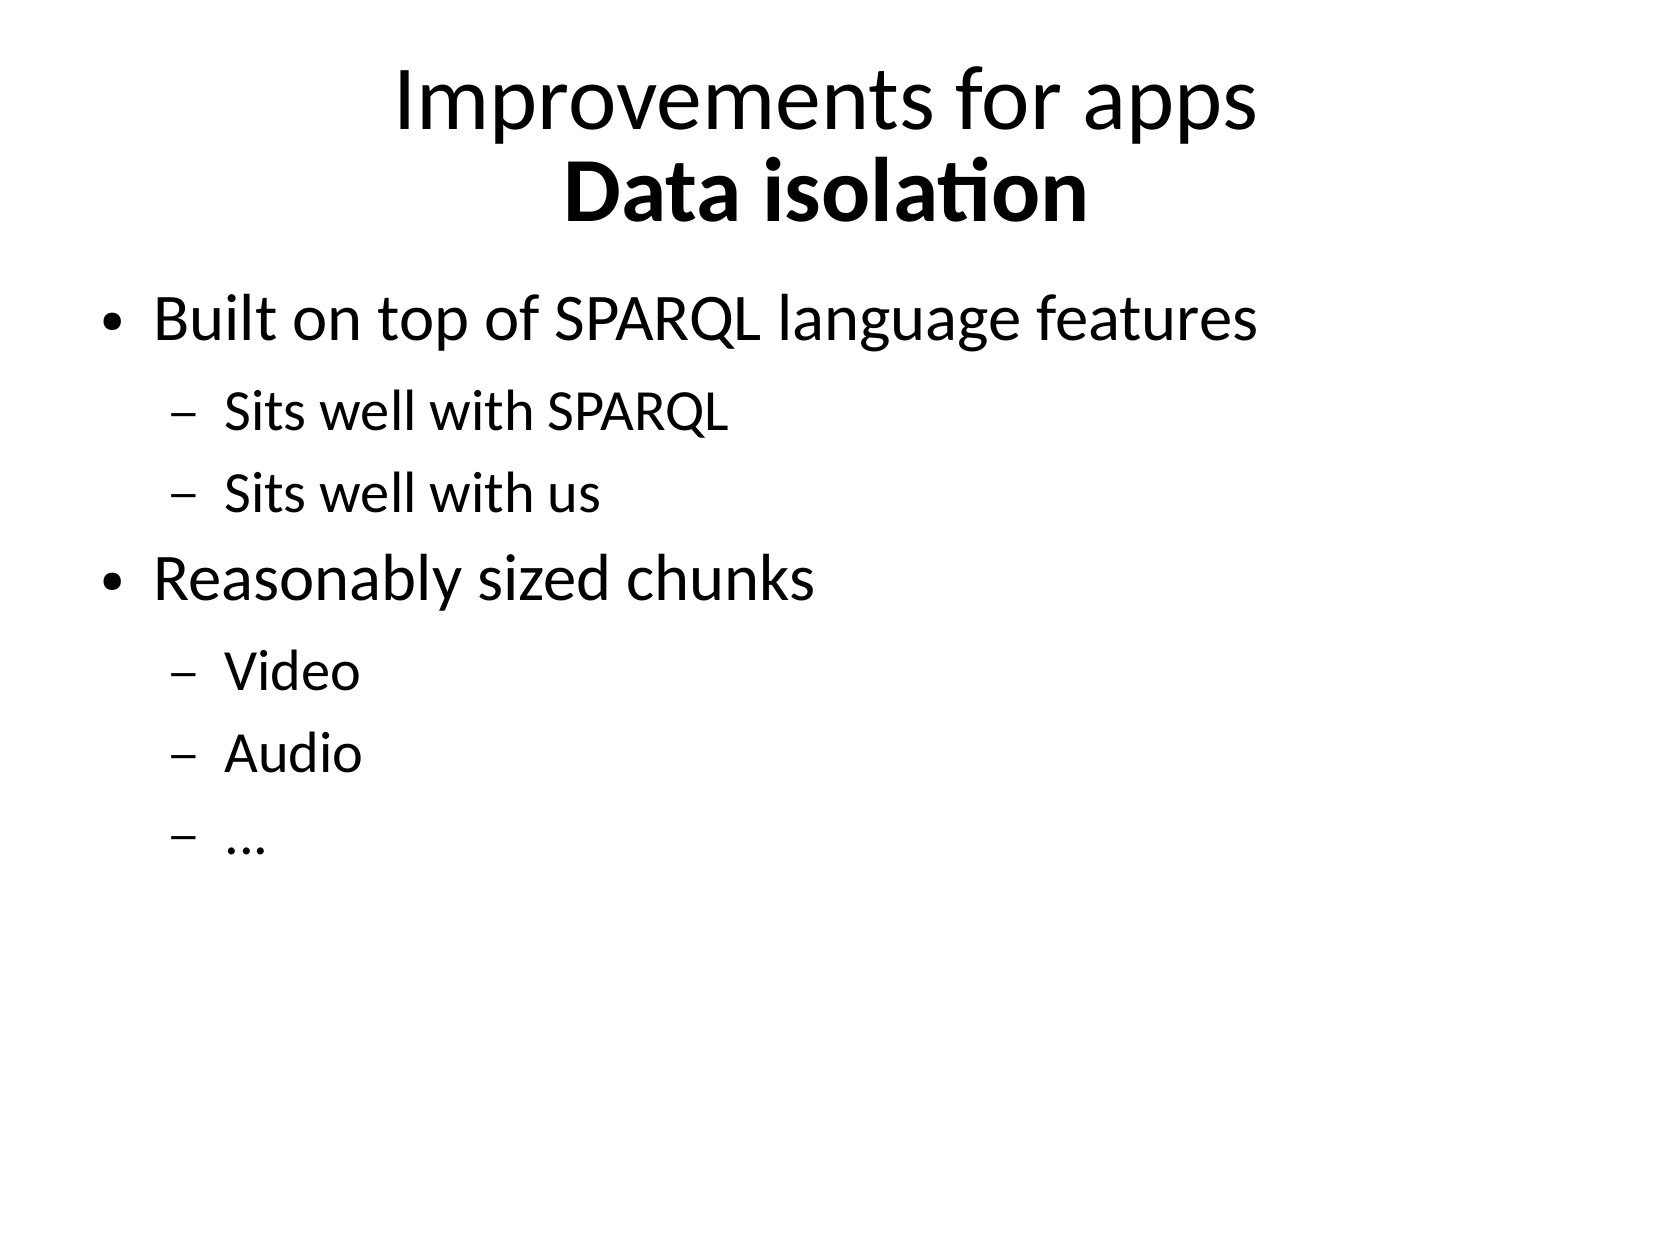

# Improvements for apps Data isolation
Built on top of SPARQL language features
Sits well with SPARQL
Sits well with us
Reasonably sized chunks
Video
Audio
...